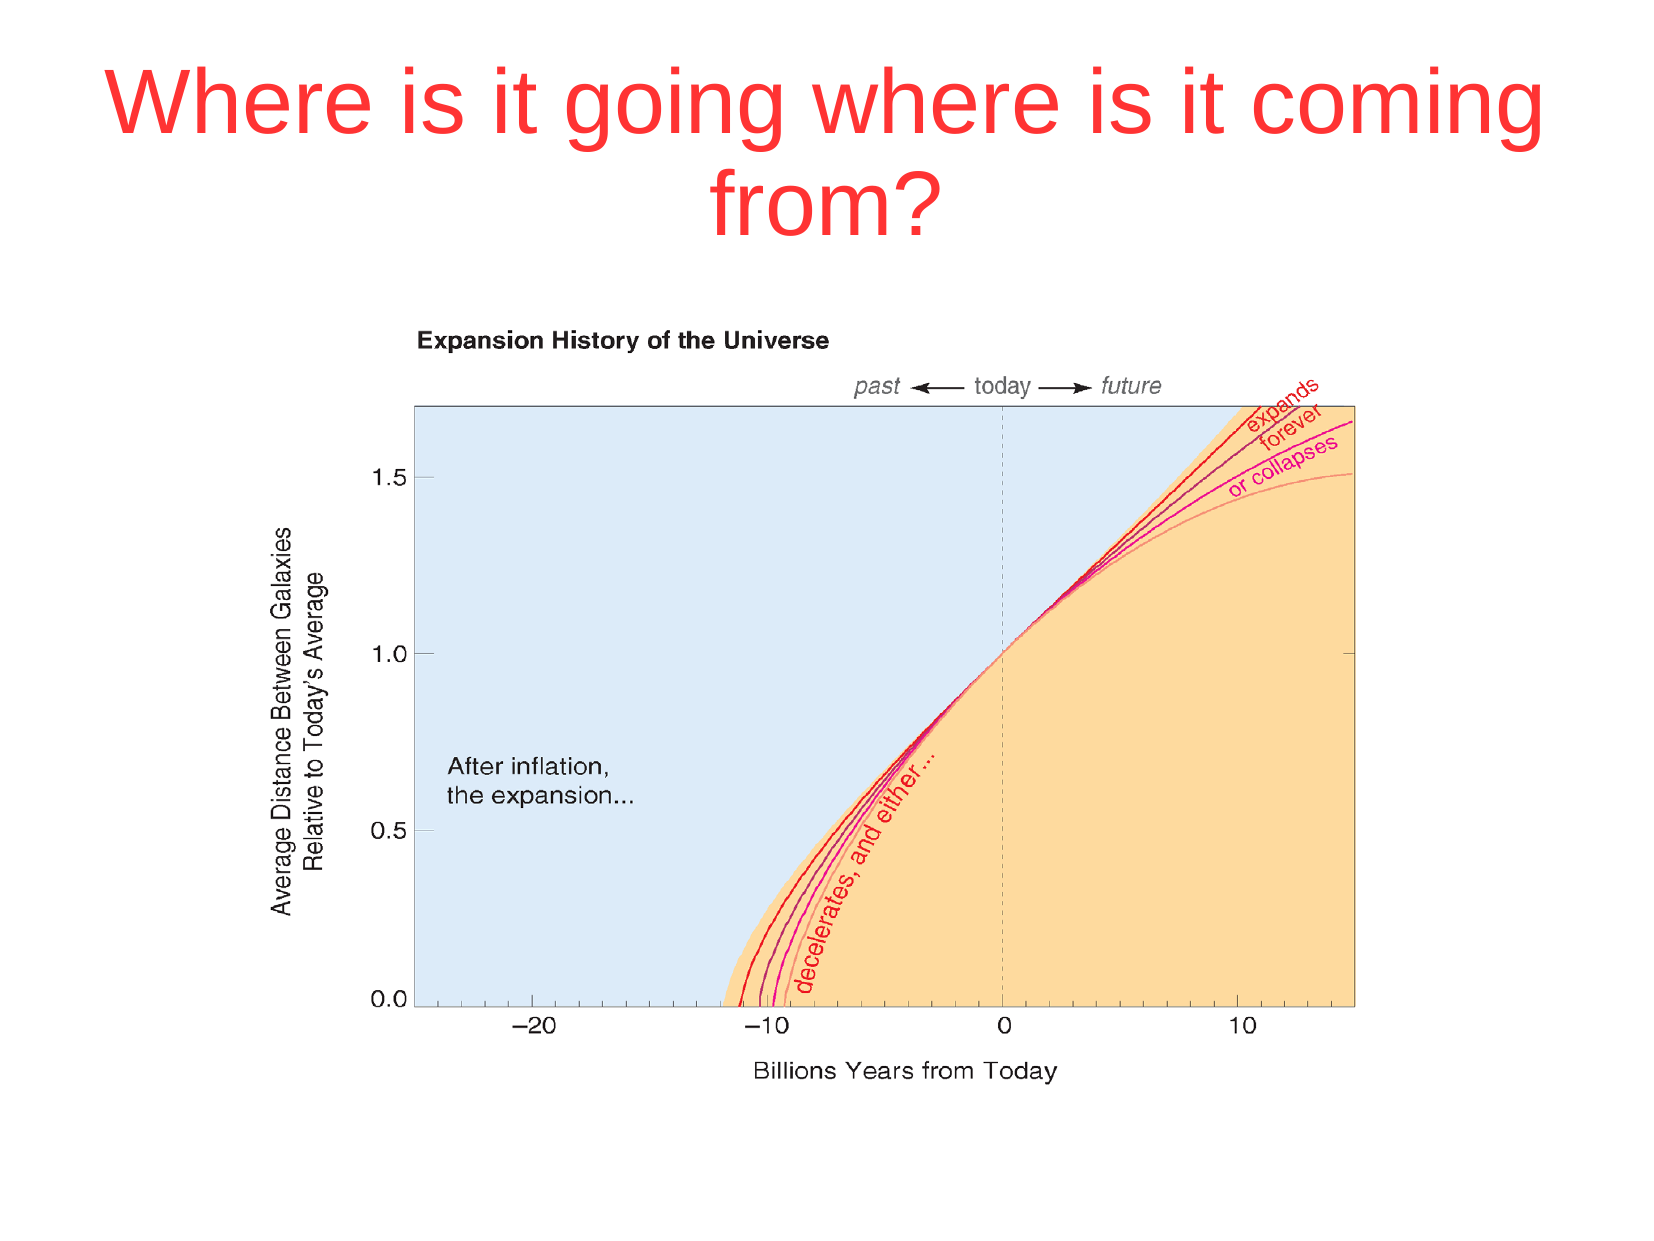

# Where is it going where is it coming from?